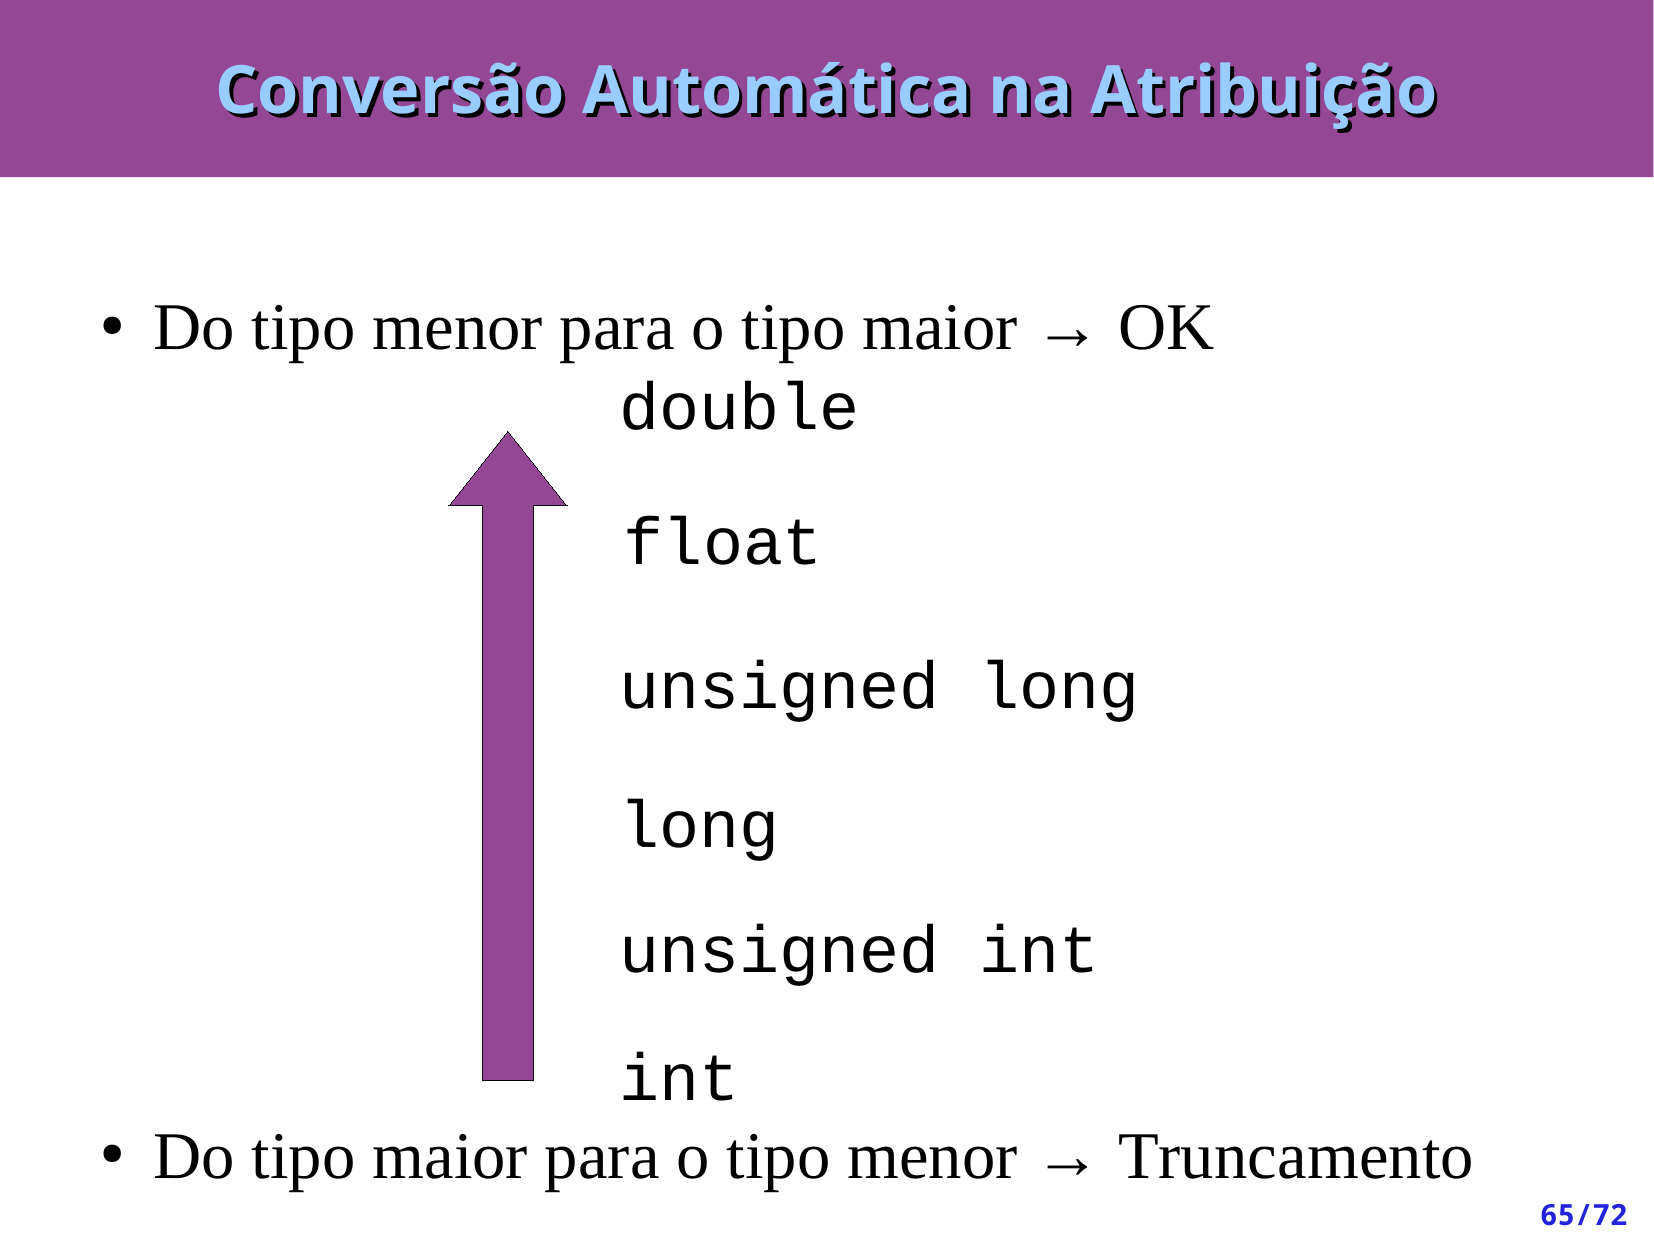

# Conversão Automática na Atribuição
Do tipo menor para o tipo maior → OK
Do tipo maior para o tipo menor → Truncamento
double
float
unsigned long
long
unsigned int
int
65